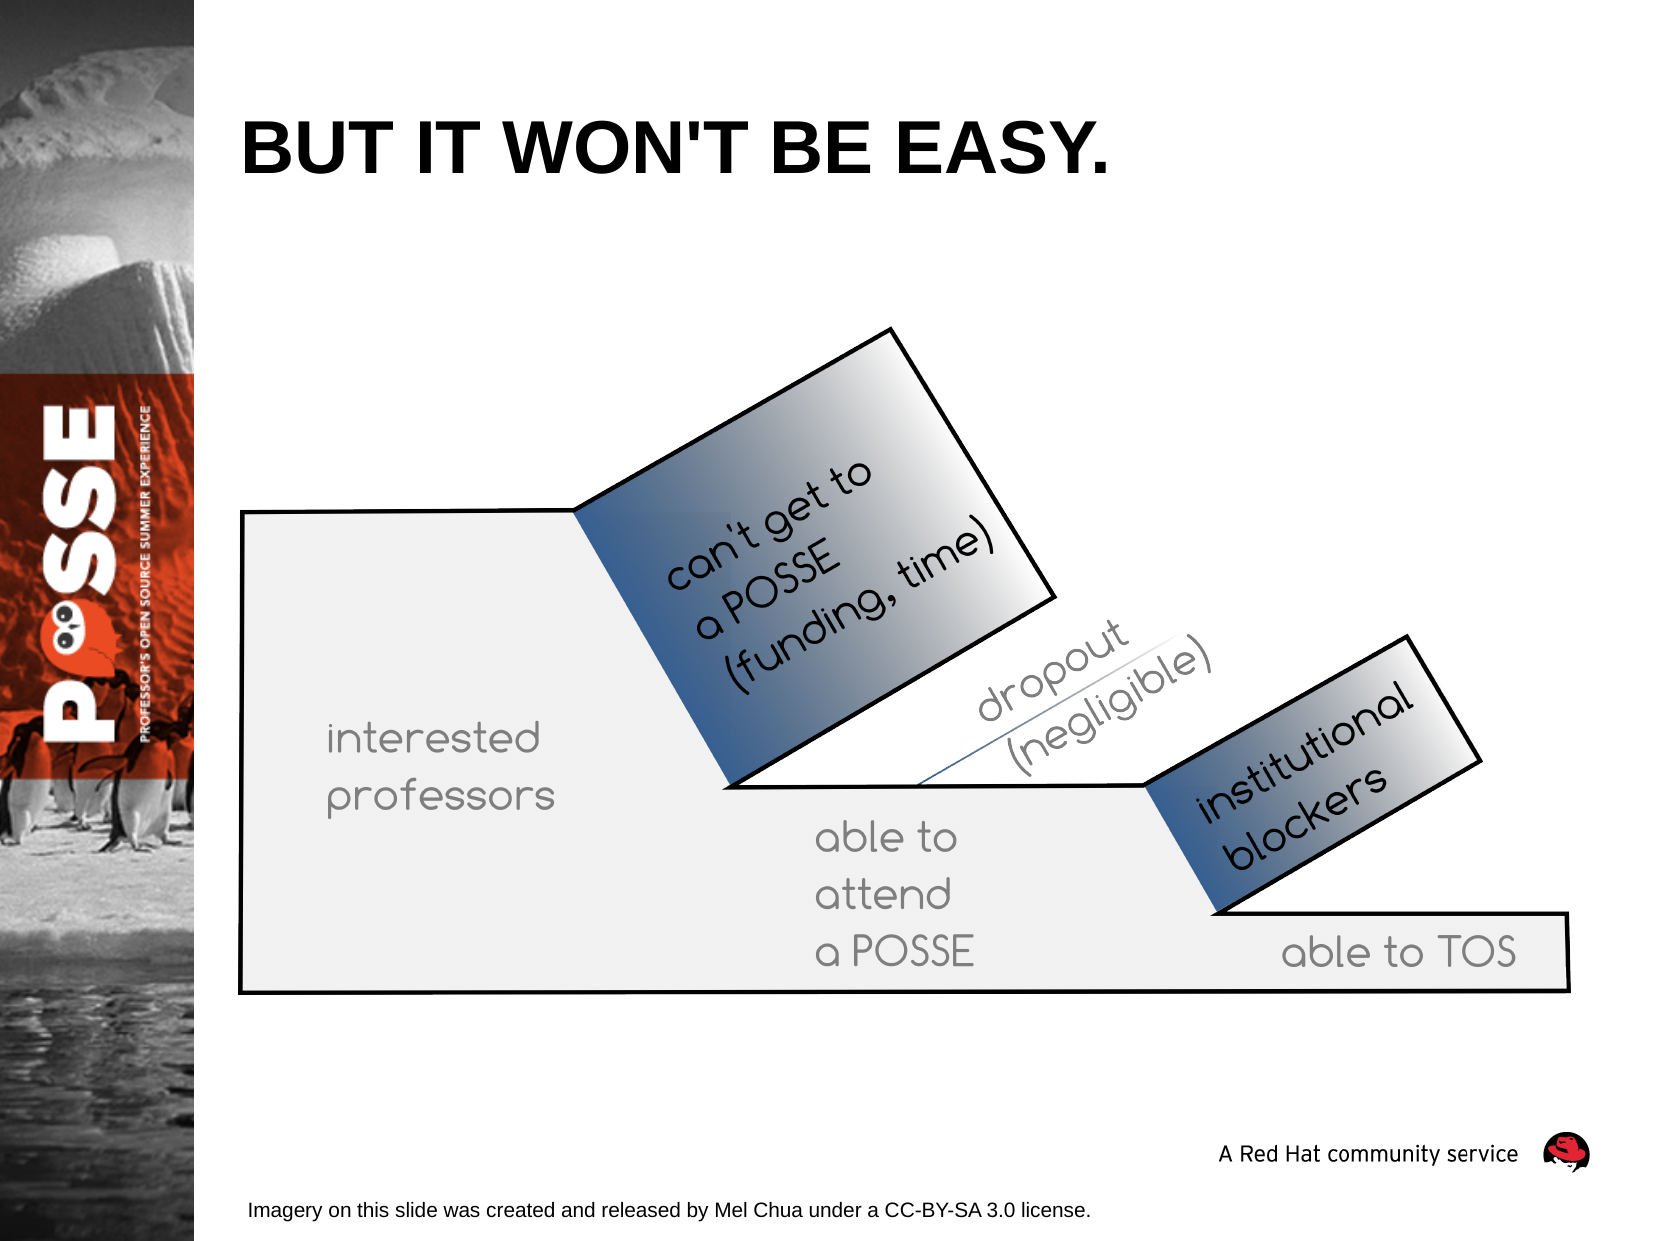

BUT IT WON'T BE EASY.
Imagery on this slide was created and released by Mel Chua under a CC-BY-SA 3.0 license.